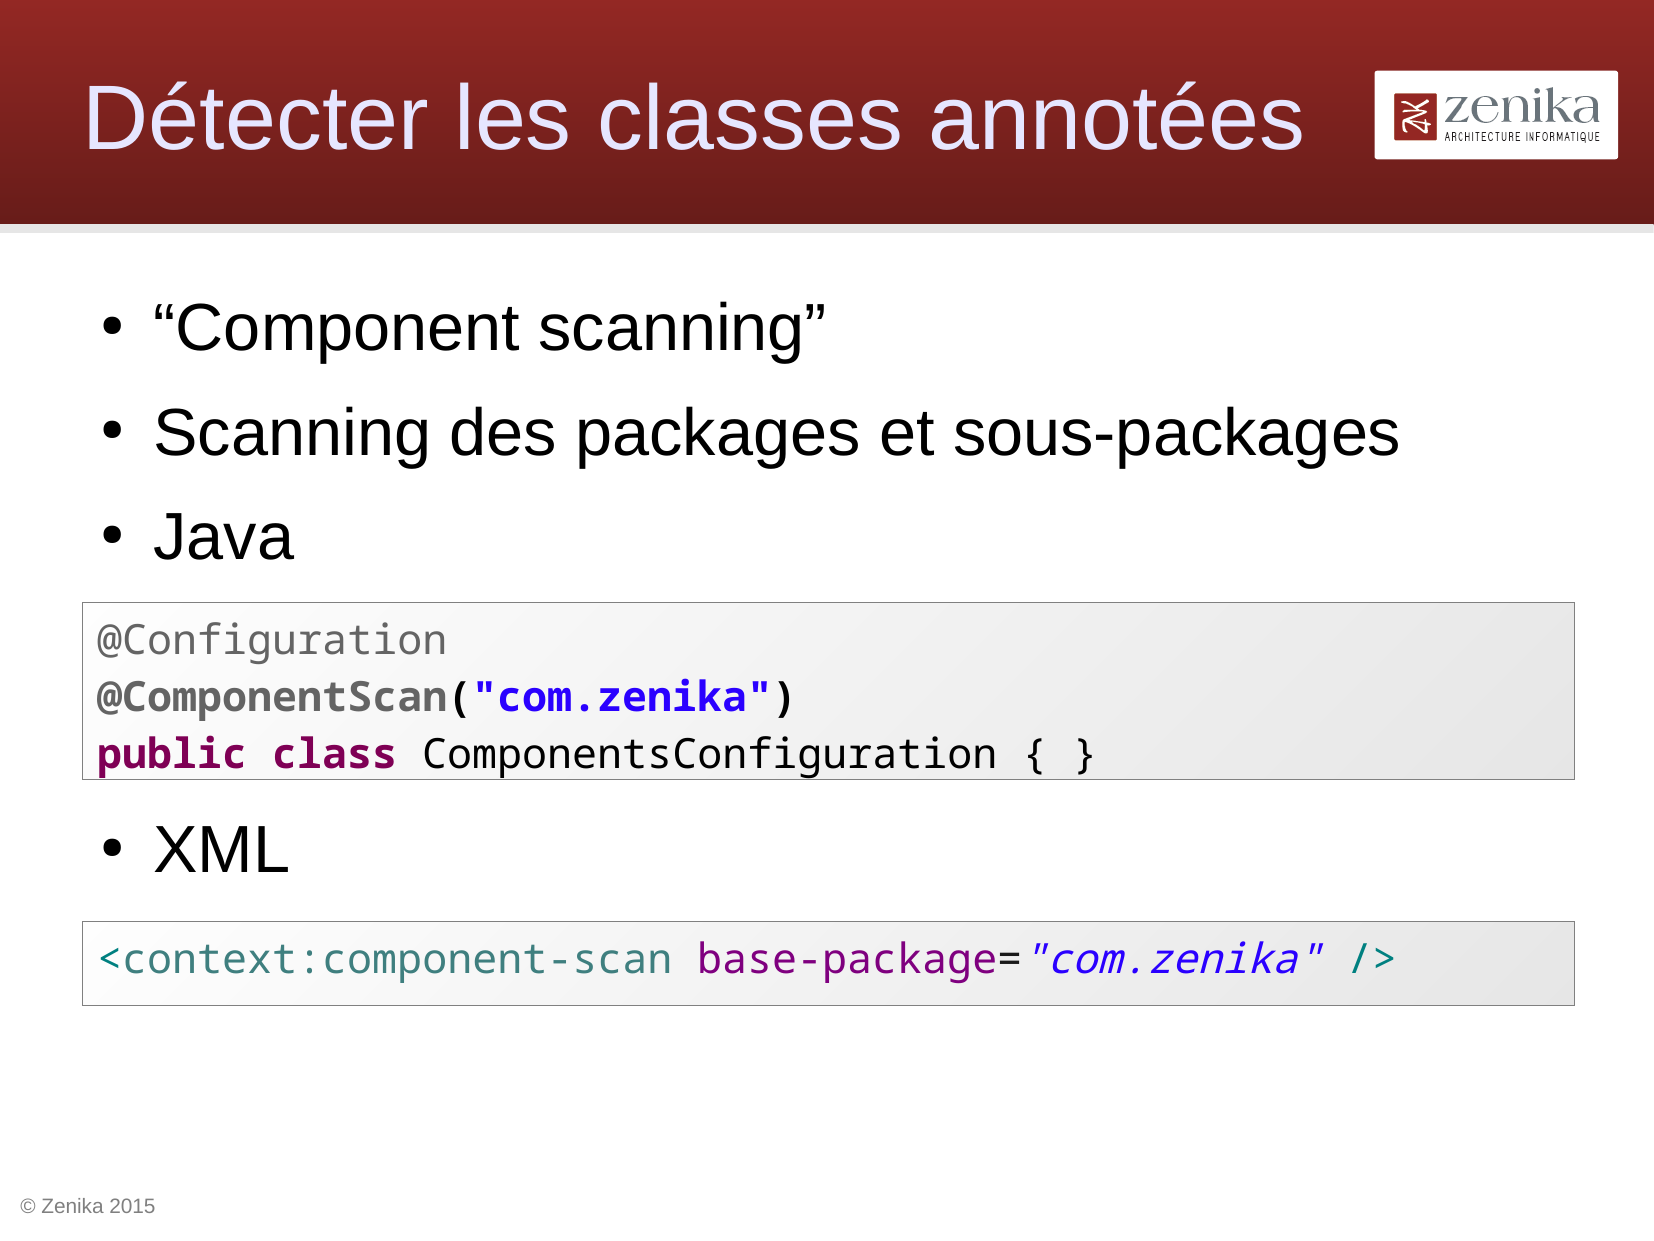

# Détecter les classes annotées
“Component scanning”
Scanning des packages et sous-packages
Java
XML
Bien importer le namespace “context”
@Configuration
@ComponentScan("com.zenika")
public class ComponentsConfiguration { }
<context:component-scan base-package="com.zenika" />